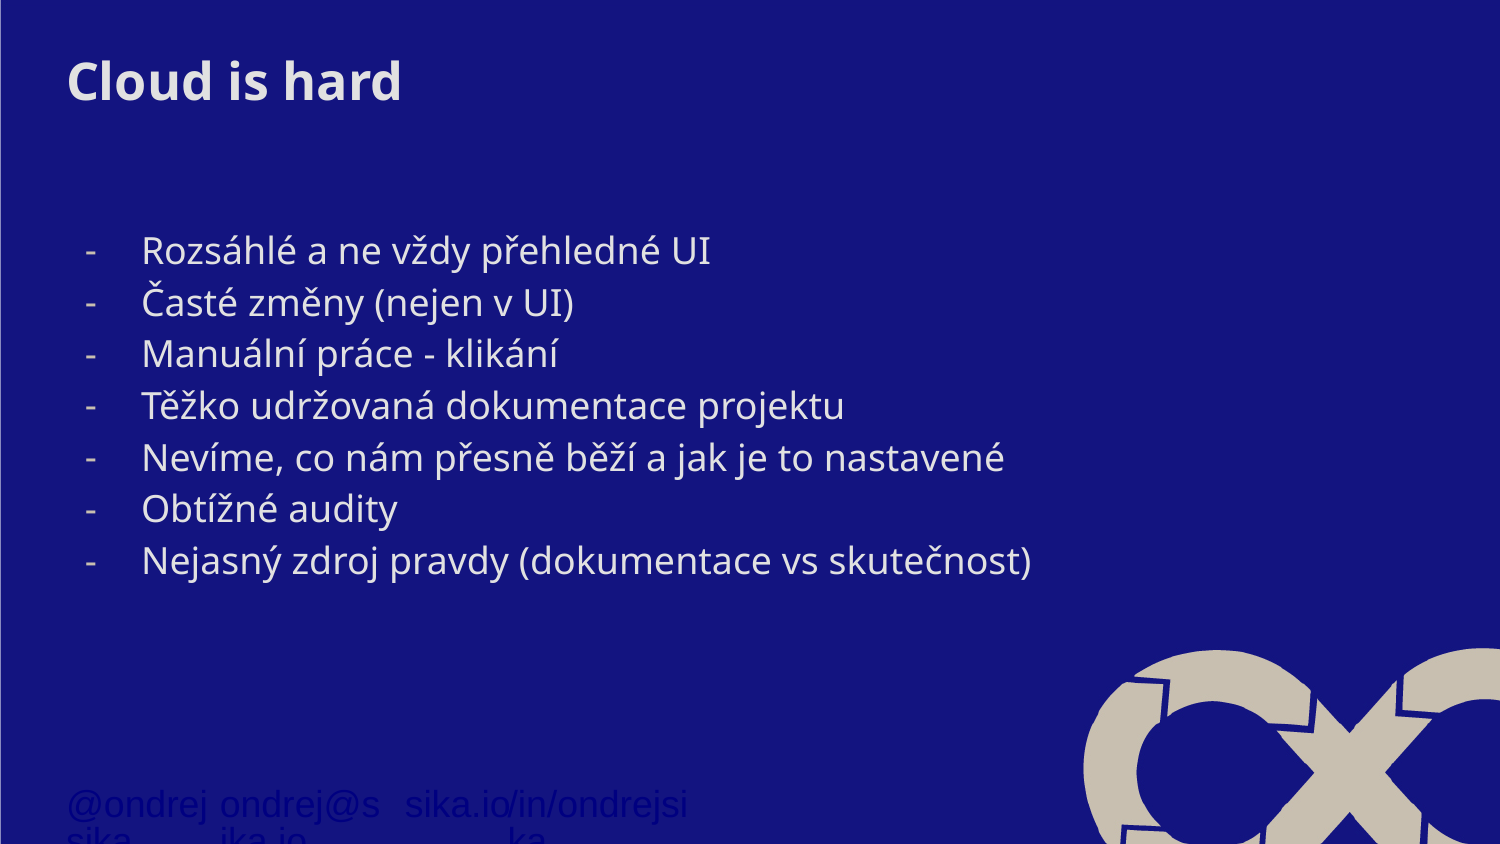

# Cloud is hard
Rozsáhlé a ne vždy přehledné UI
Časté změny (nejen v UI)
Manuální práce - klikání
Těžko udržovaná dokumentace projektu
Nevíme, co nám přesně běží a jak je to nastavené
Obtížné audity
Nejasný zdroj pravdy (dokumentace vs skutečnost)